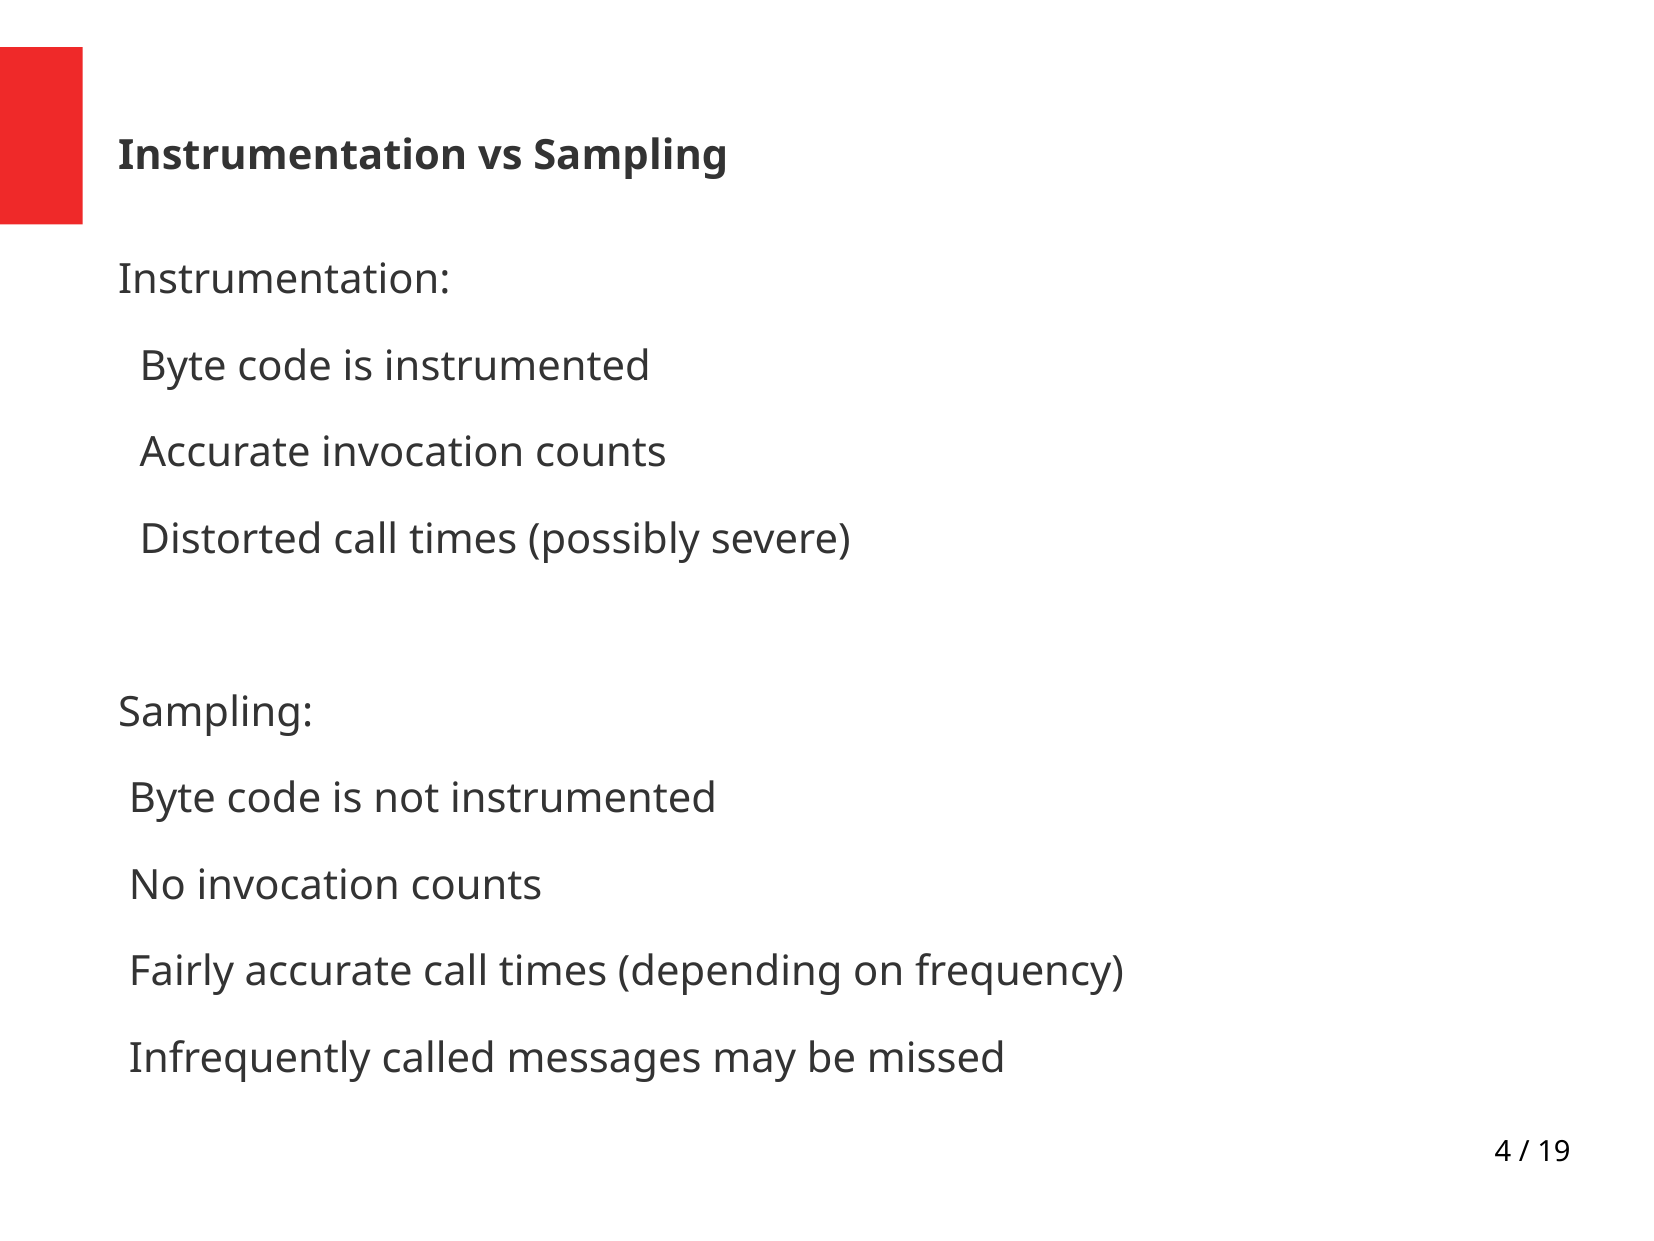

# Instrumentation vs Sampling
Instrumentation:
 Byte code is instrumented
 Accurate invocation counts
 Distorted call times (possibly severe)
Sampling:
 Byte code is not instrumented
 No invocation counts
 Fairly accurate call times (depending on frequency)
 Infrequently called messages may be missed
4